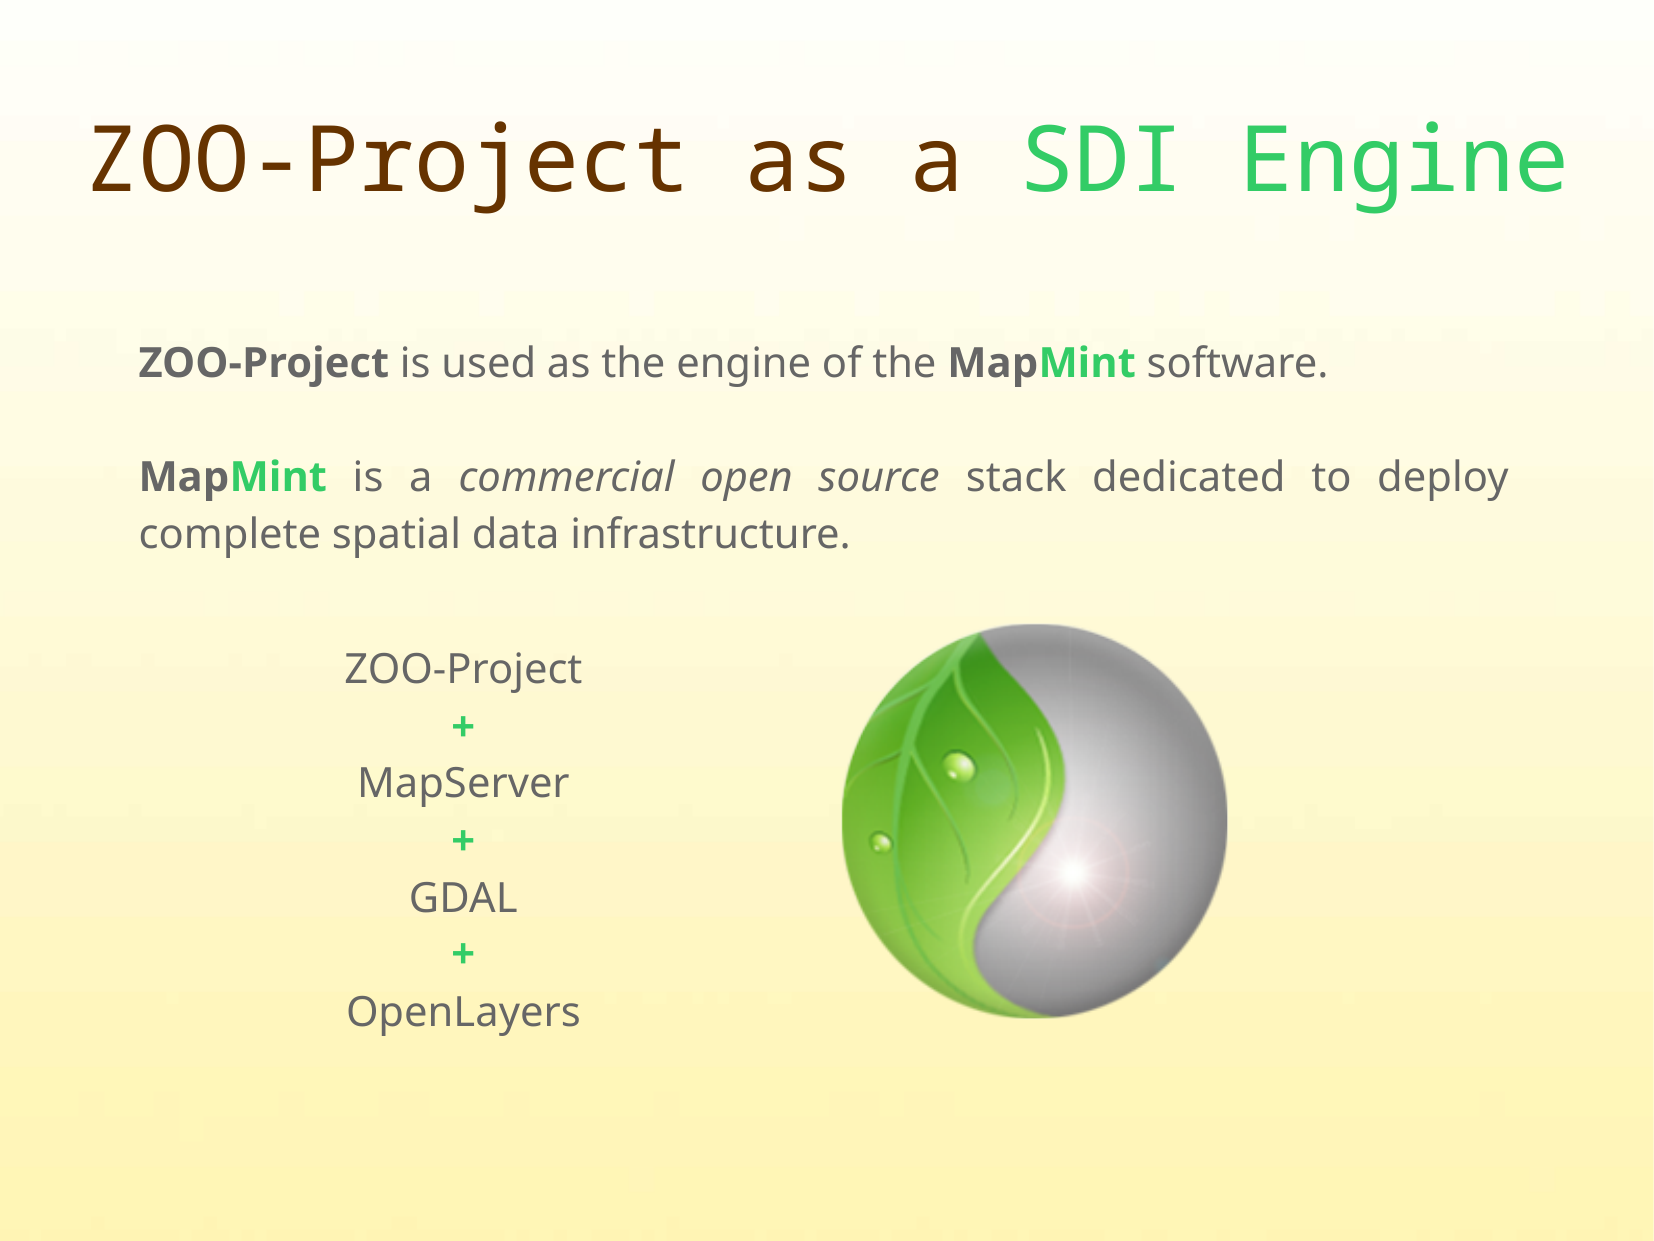

# ZOO-Project as a SDI Engine
ZOO-Project is used as the engine of the MapMint software.
MapMint is a commercial open source stack dedicated to deploy complete spatial data infrastructure.
ZOO-Project
+
MapServer
+
GDAL
+
OpenLayers